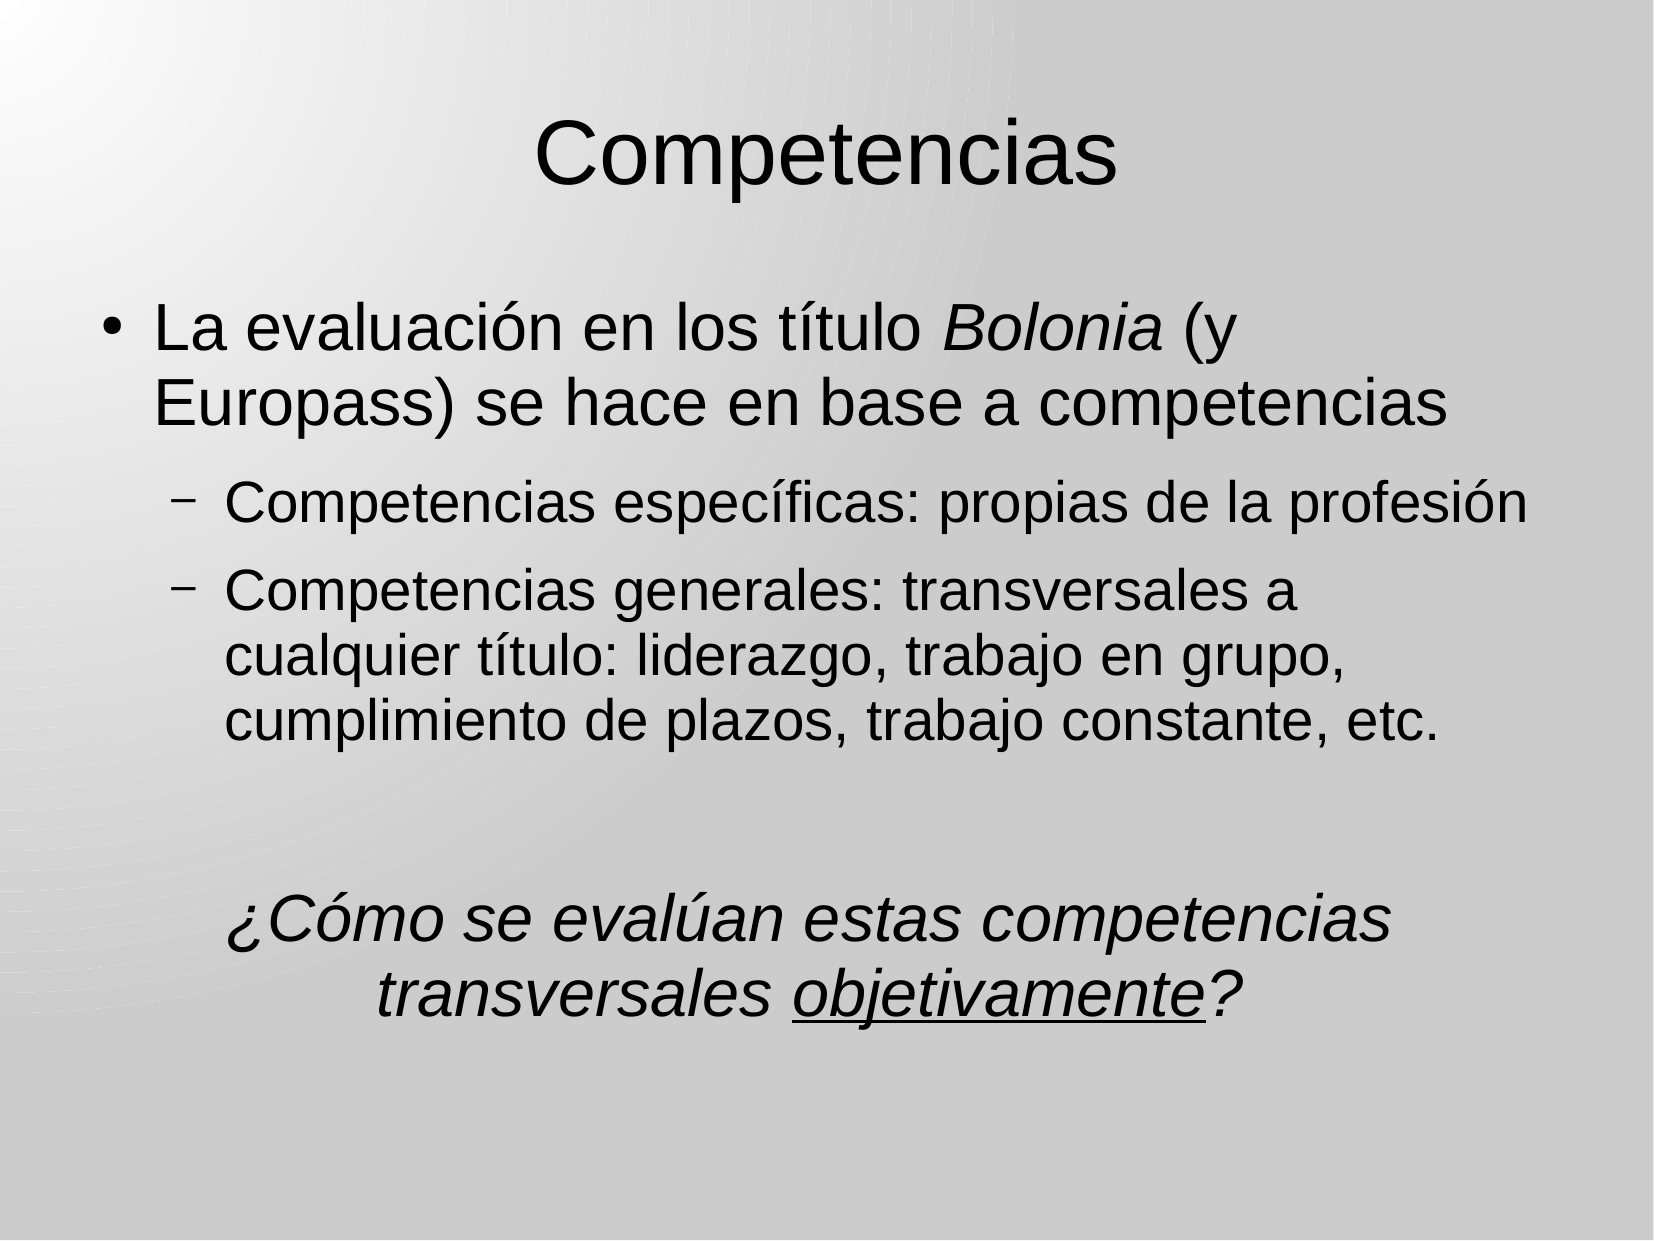

# Competencias
La evaluación en los título Bolonia (y Europass) se hace en base a competencias
Competencias específicas: propias de la profesión
Competencias generales: transversales a cualquier título: liderazgo, trabajo en grupo, cumplimiento de plazos, trabajo constante, etc.
¿Cómo se evalúan estas competencias transversales objetivamente?